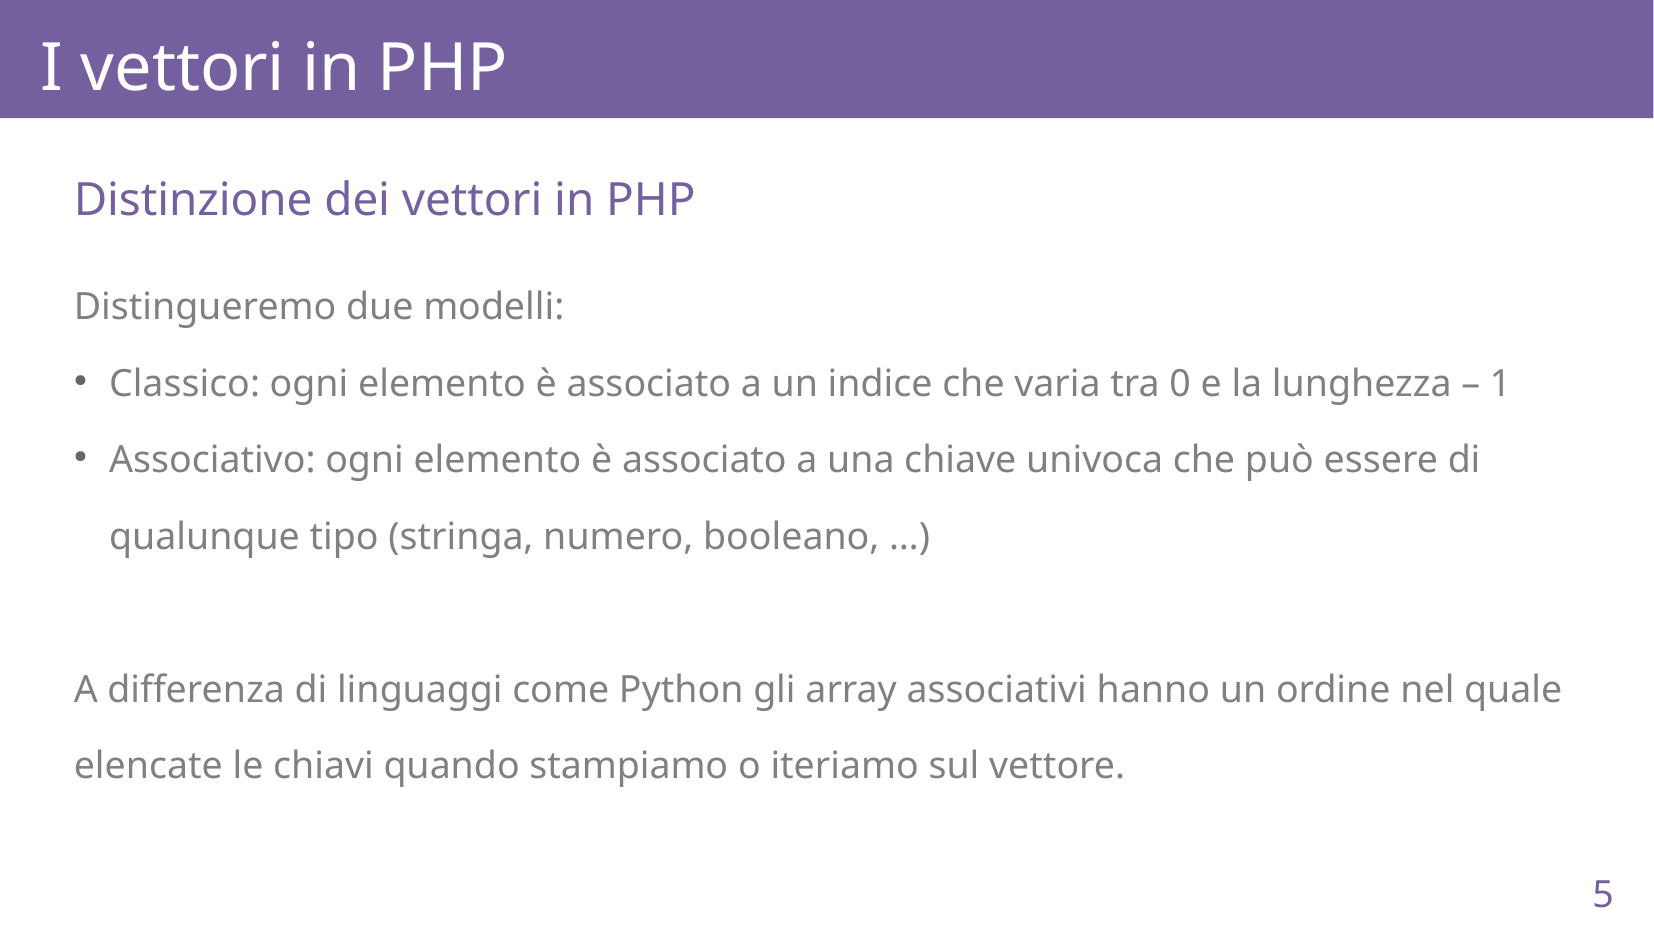

I vettori in PHP
Distinzione dei vettori in PHP
Distingueremo due modelli:
Classico: ogni elemento è associato a un indice che varia tra 0 e la lunghezza – 1
Associativo: ogni elemento è associato a una chiave univoca che può essere di
qualunque tipo (stringa, numero, booleano, …)
A differenza di linguaggi come Python gli array associativi hanno un ordine nel quale
elencate le chiavi quando stampiamo o iteriamo sul vettore.